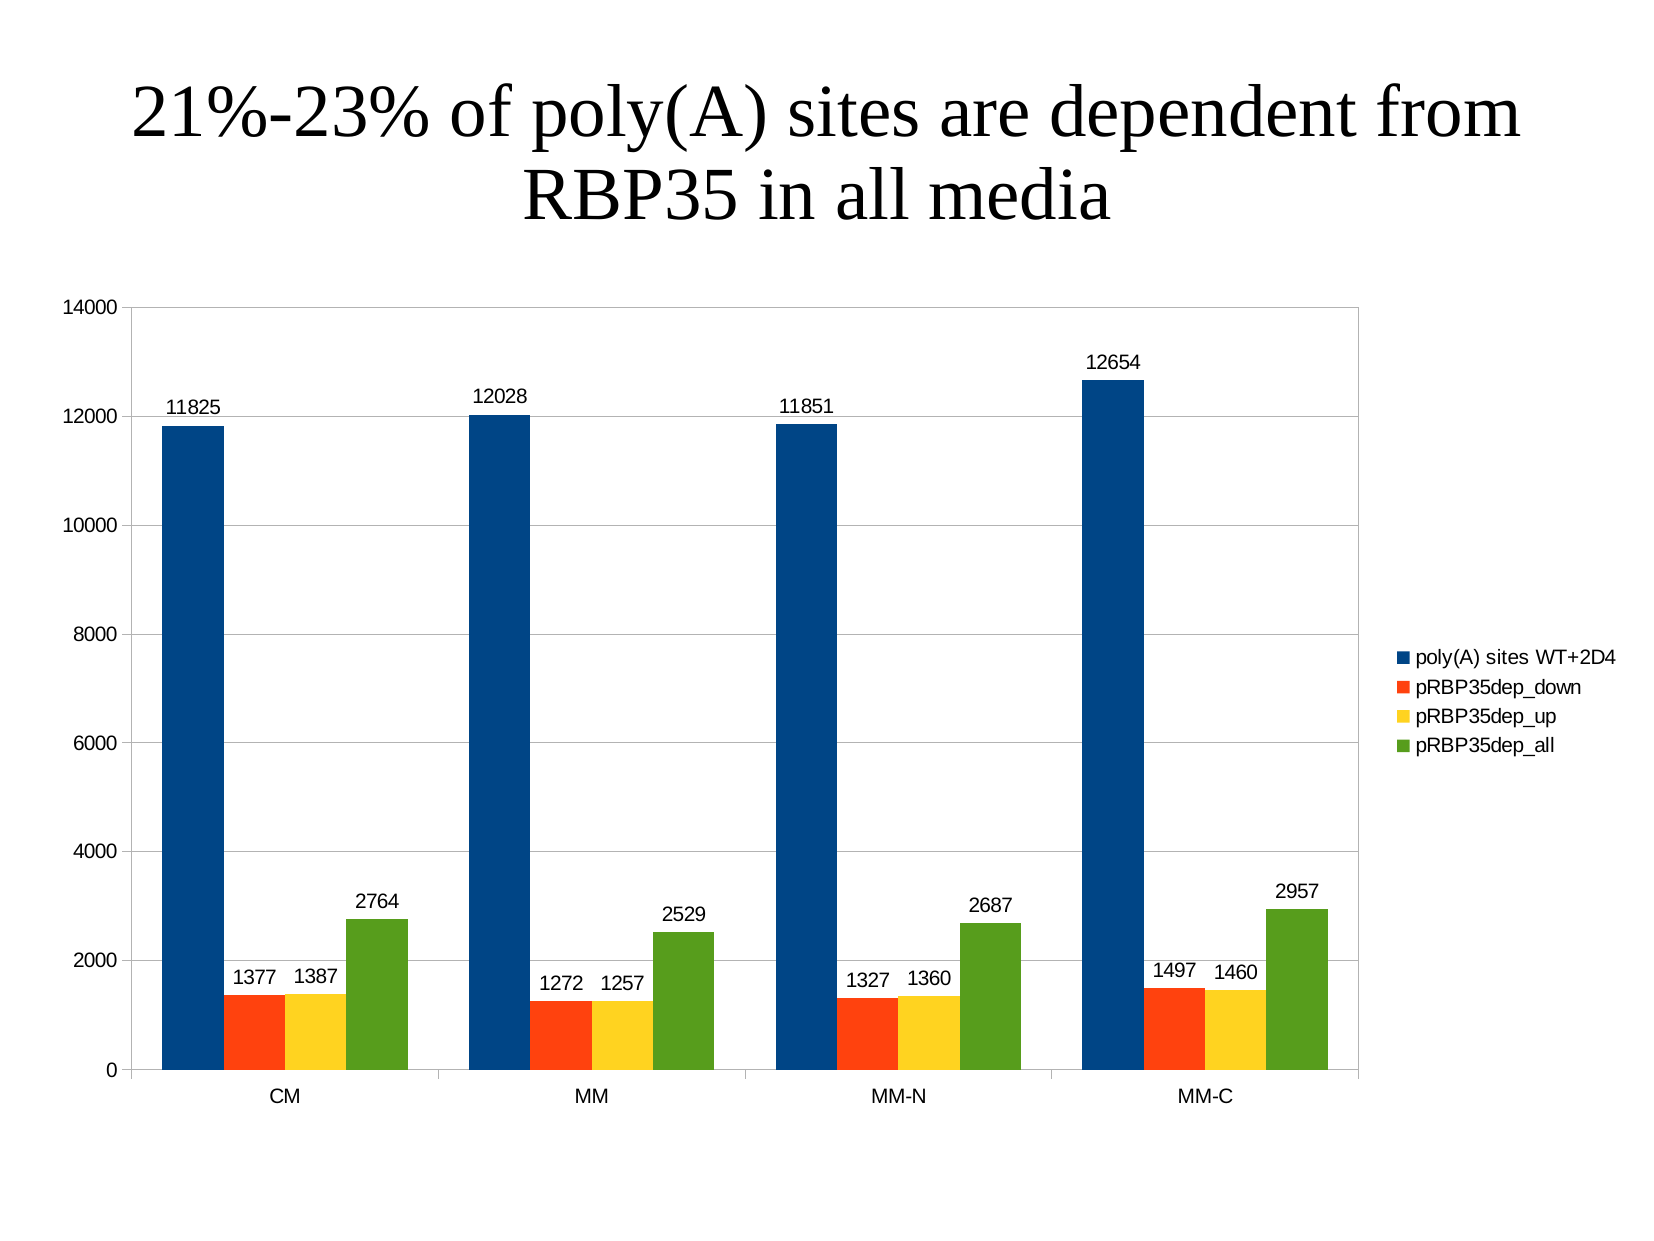

# 21%-23% of poly(A) sites are dependent from RBP35 in all media
### Chart
| Category | poly(A) sites WT+2D4 | pRBP35dep_down | pRBP35dep_up | pRBP35dep_all |
|---|---|---|---|---|
| CM | 11825.0 | 1377.0 | 1387.0 | 2764.0 |
| MM | 12028.0 | 1272.0 | 1257.0 | 2529.0 |
| MM-N | 11851.0 | 1327.0 | 1360.0 | 2687.0 |
| MM-C | 12654.0 | 1497.0 | 1460.0 | 2957.0 |